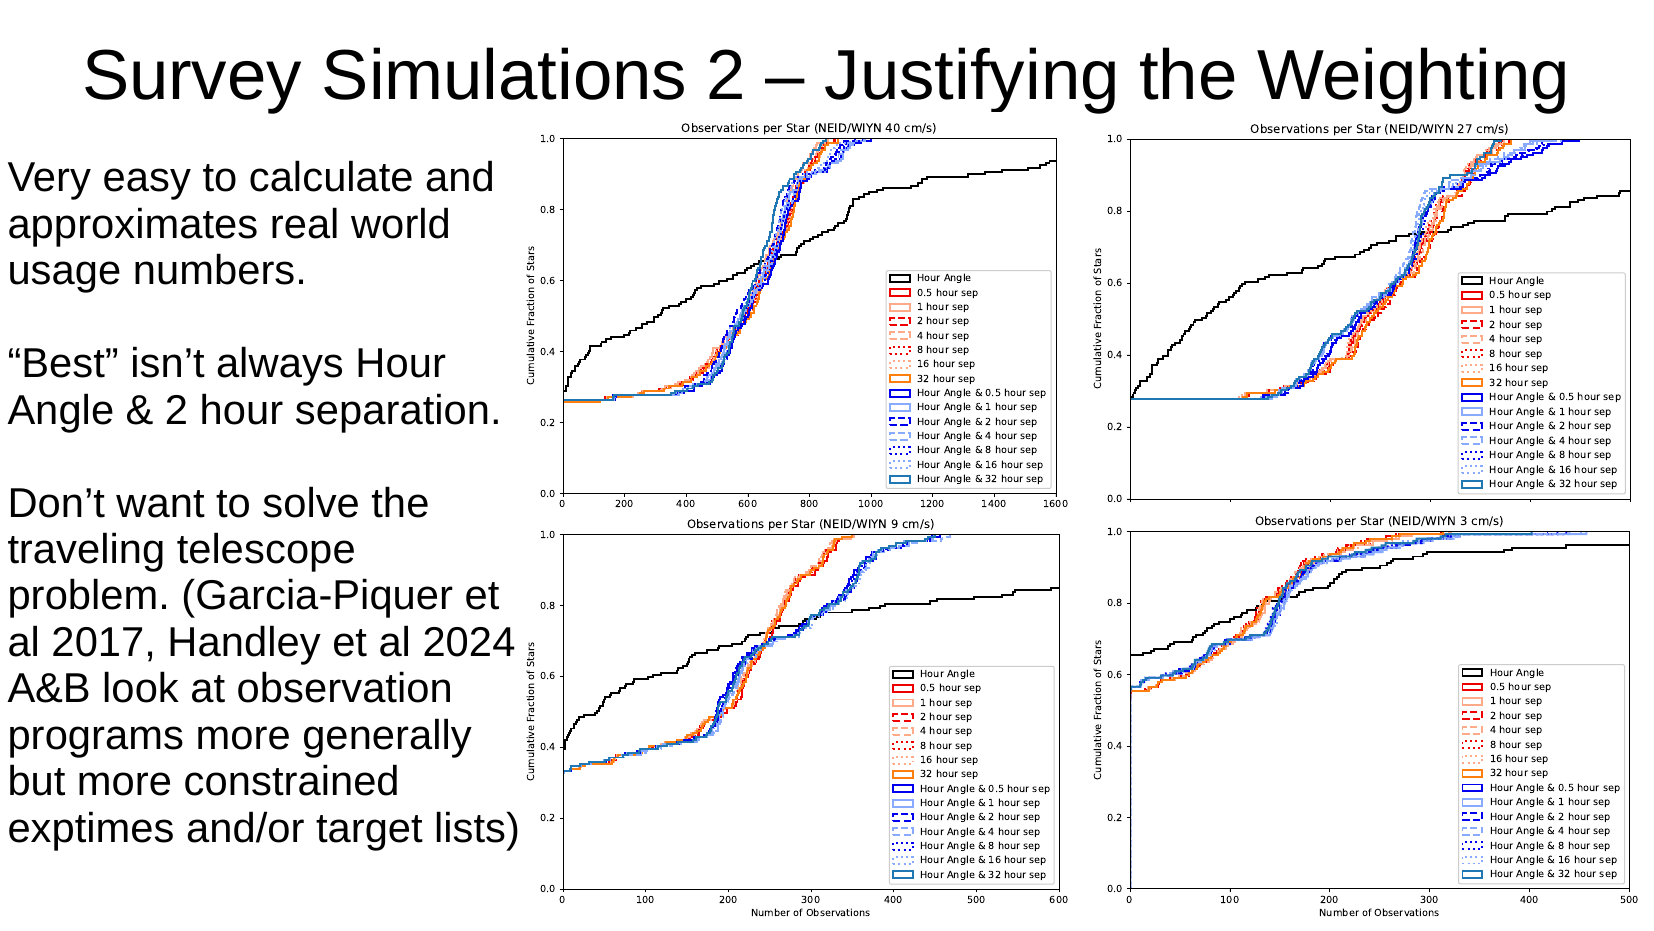

# Survey Simulations 2 – Justifying the Weighting
Very easy to calculate and approximates real world usage numbers.
“Best” isn’t always Hour Angle & 2 hour separation.
Don’t want to solve the traveling telescope problem. (Garcia-Piquer et al 2017, Handley et al 2024 A&B look at observation programs more generally but more constrained exptimes and/or target lists)